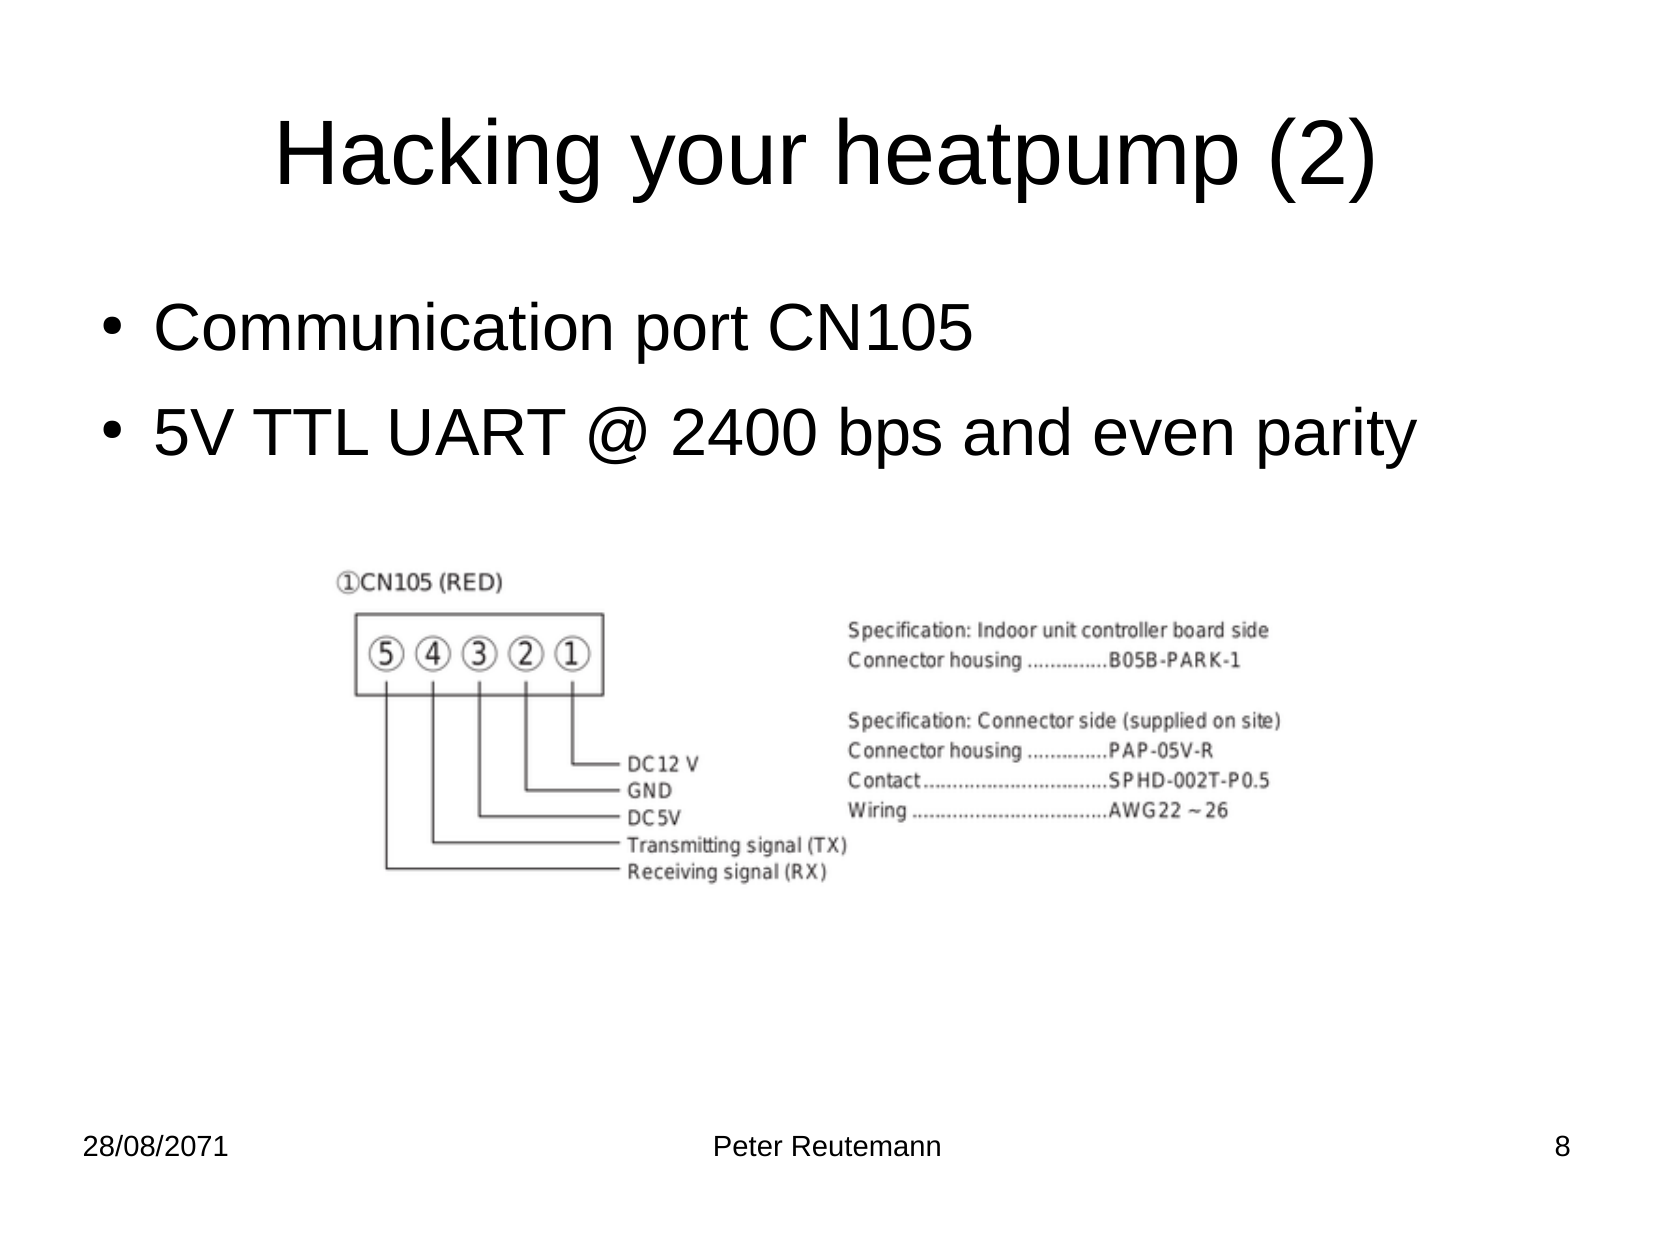

# Hacking your heatpump (2)
Communication port CN105
5V TTL UART @ 2400 bps and even parity
28/08/2071
Peter Reutemann
8